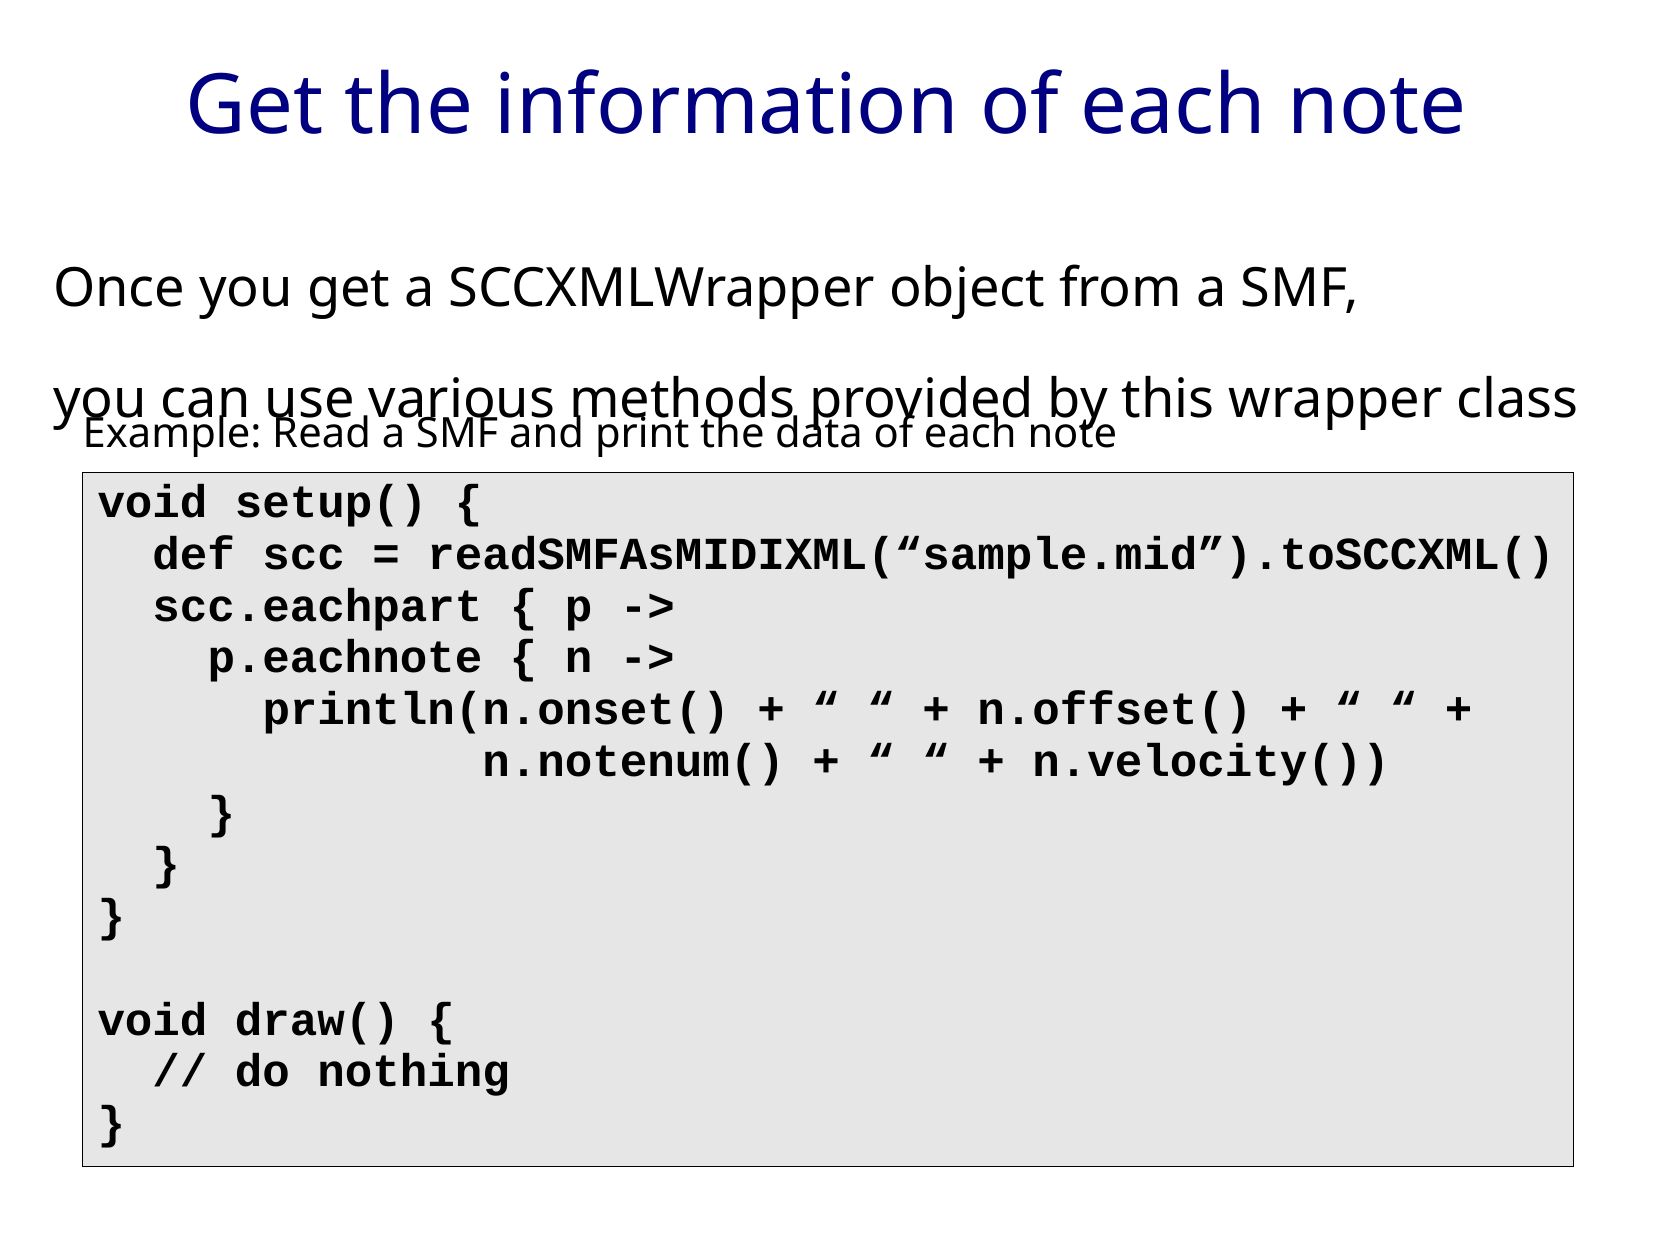

# Get the information of each note
Once you get a SCCXMLWrapper object from a SMF,
you can use various methods provided by this wrapper class
Example: Read a SMF and print the data of each note
void setup() {
 def scc = readSMFAsMIDIXML(“sample.mid”).toSCCXML()
 scc.eachpart { p ->
 p.eachnote { n ->
 println(n.onset() + “ “ + n.offset() + “ “ +
 n.notenum() + “ “ + n.velocity())
 }
 }
}
void draw() {
 // do nothing
}